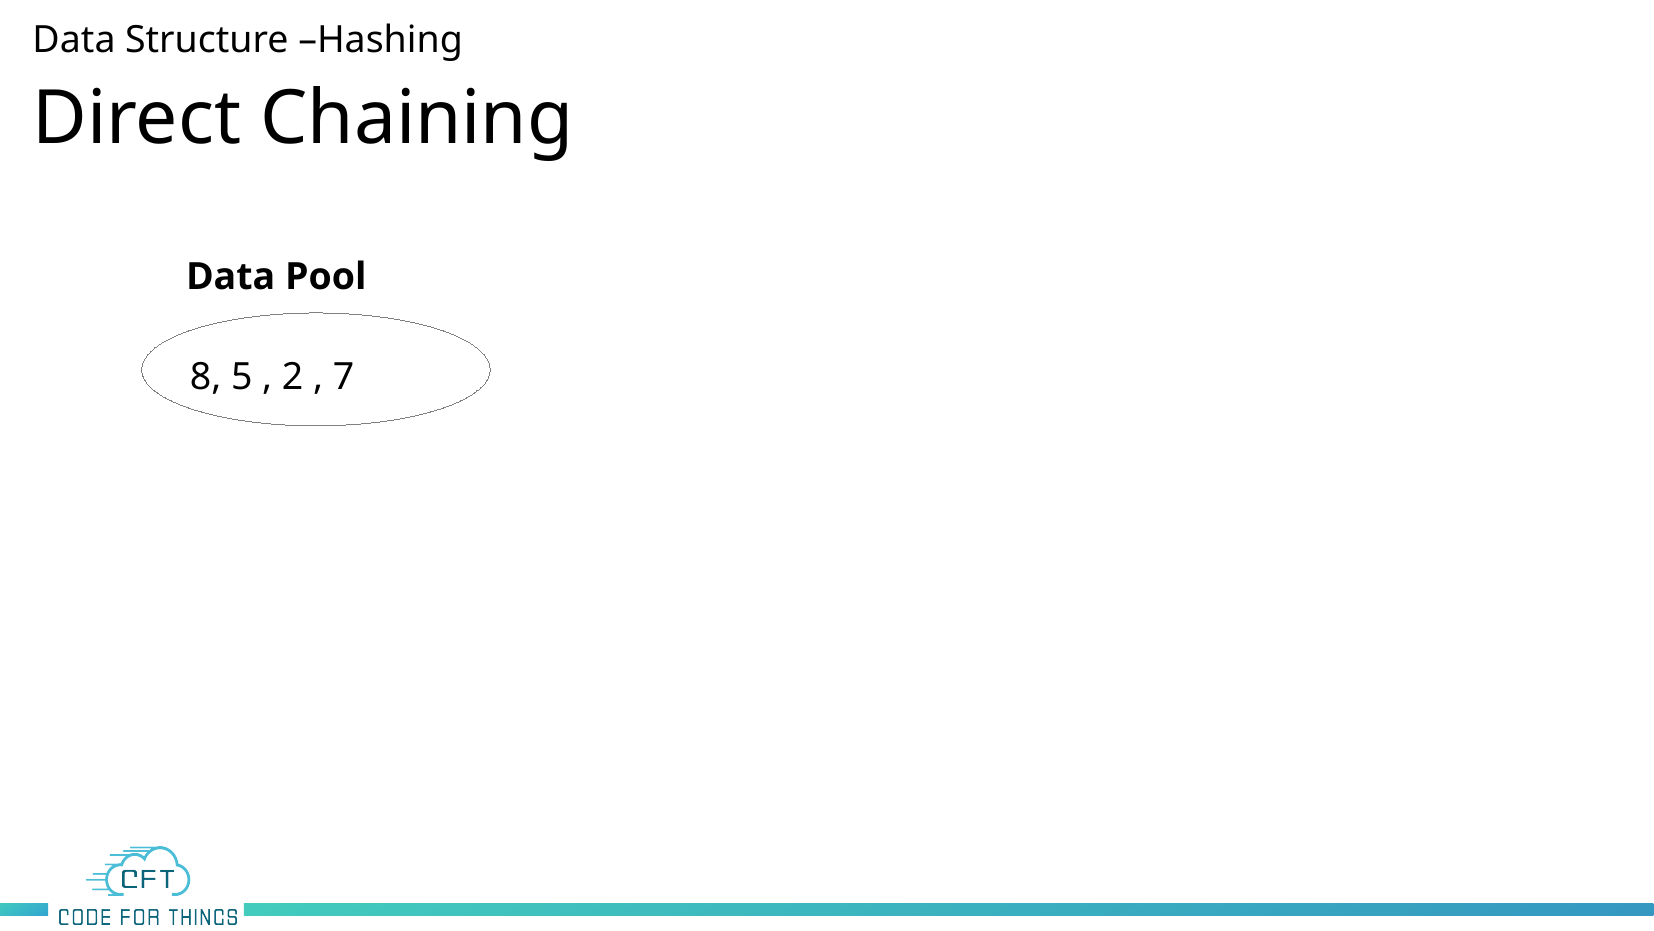

# Data Structure –Hashing Direct Chaining
Data Pool
 8, 5 , 2 , 7